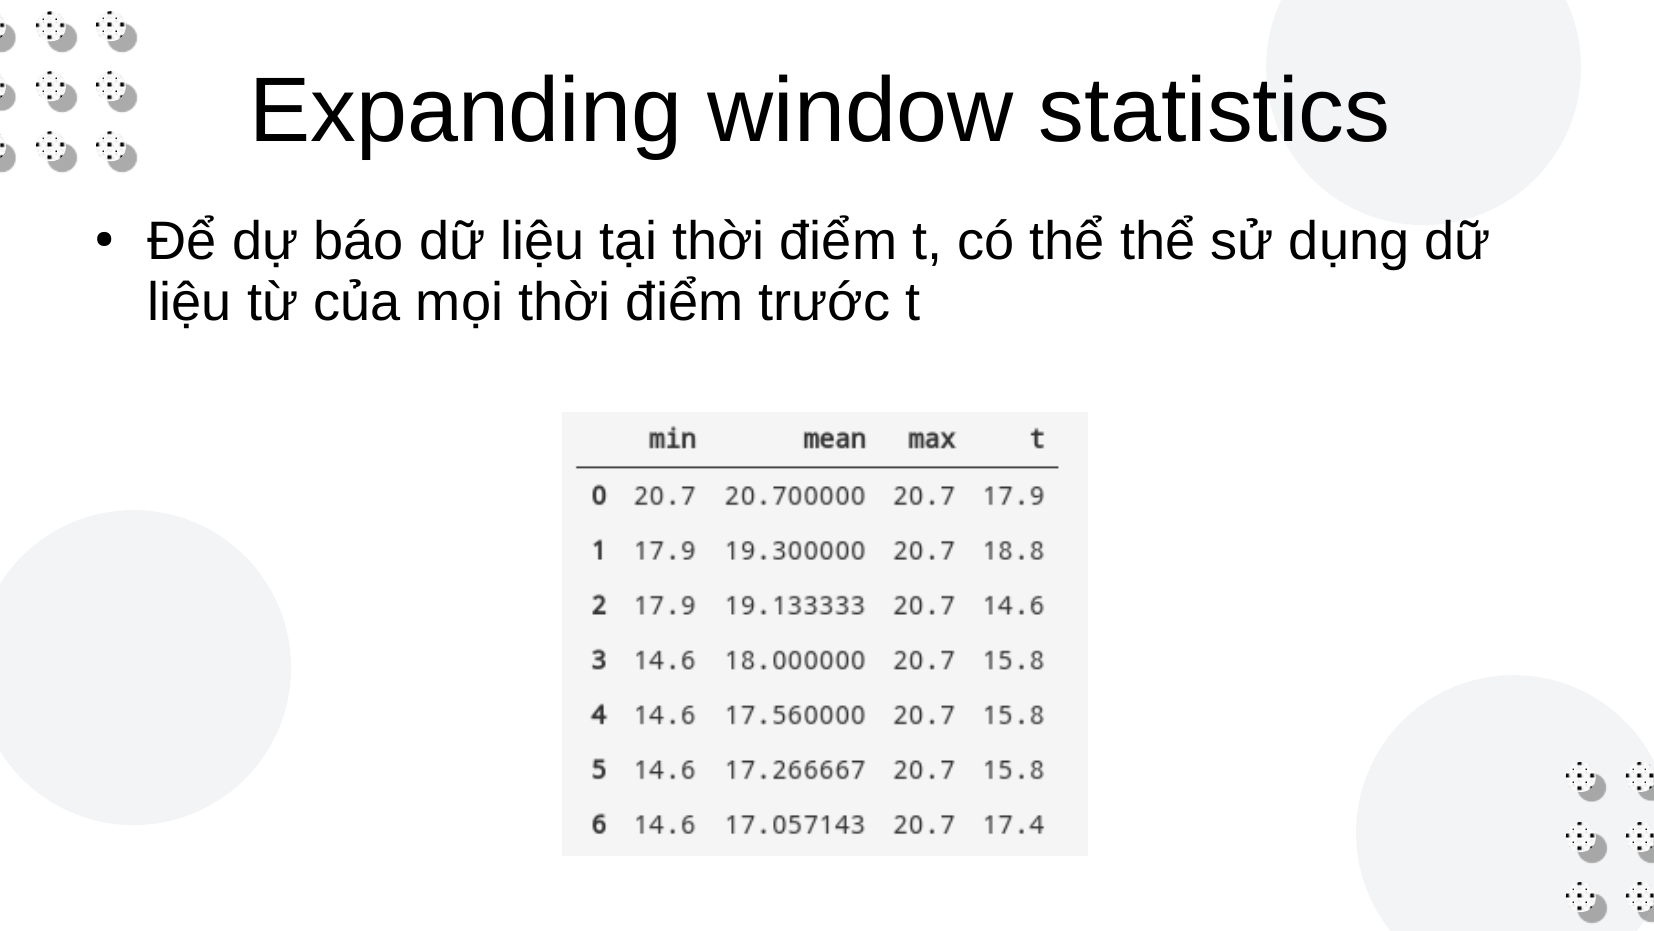

# Expanding window statistics
Để dự báo dữ liệu tại thời điểm t, có thể thể sử dụng dữ liệu từ của mọi thời điểm trước t